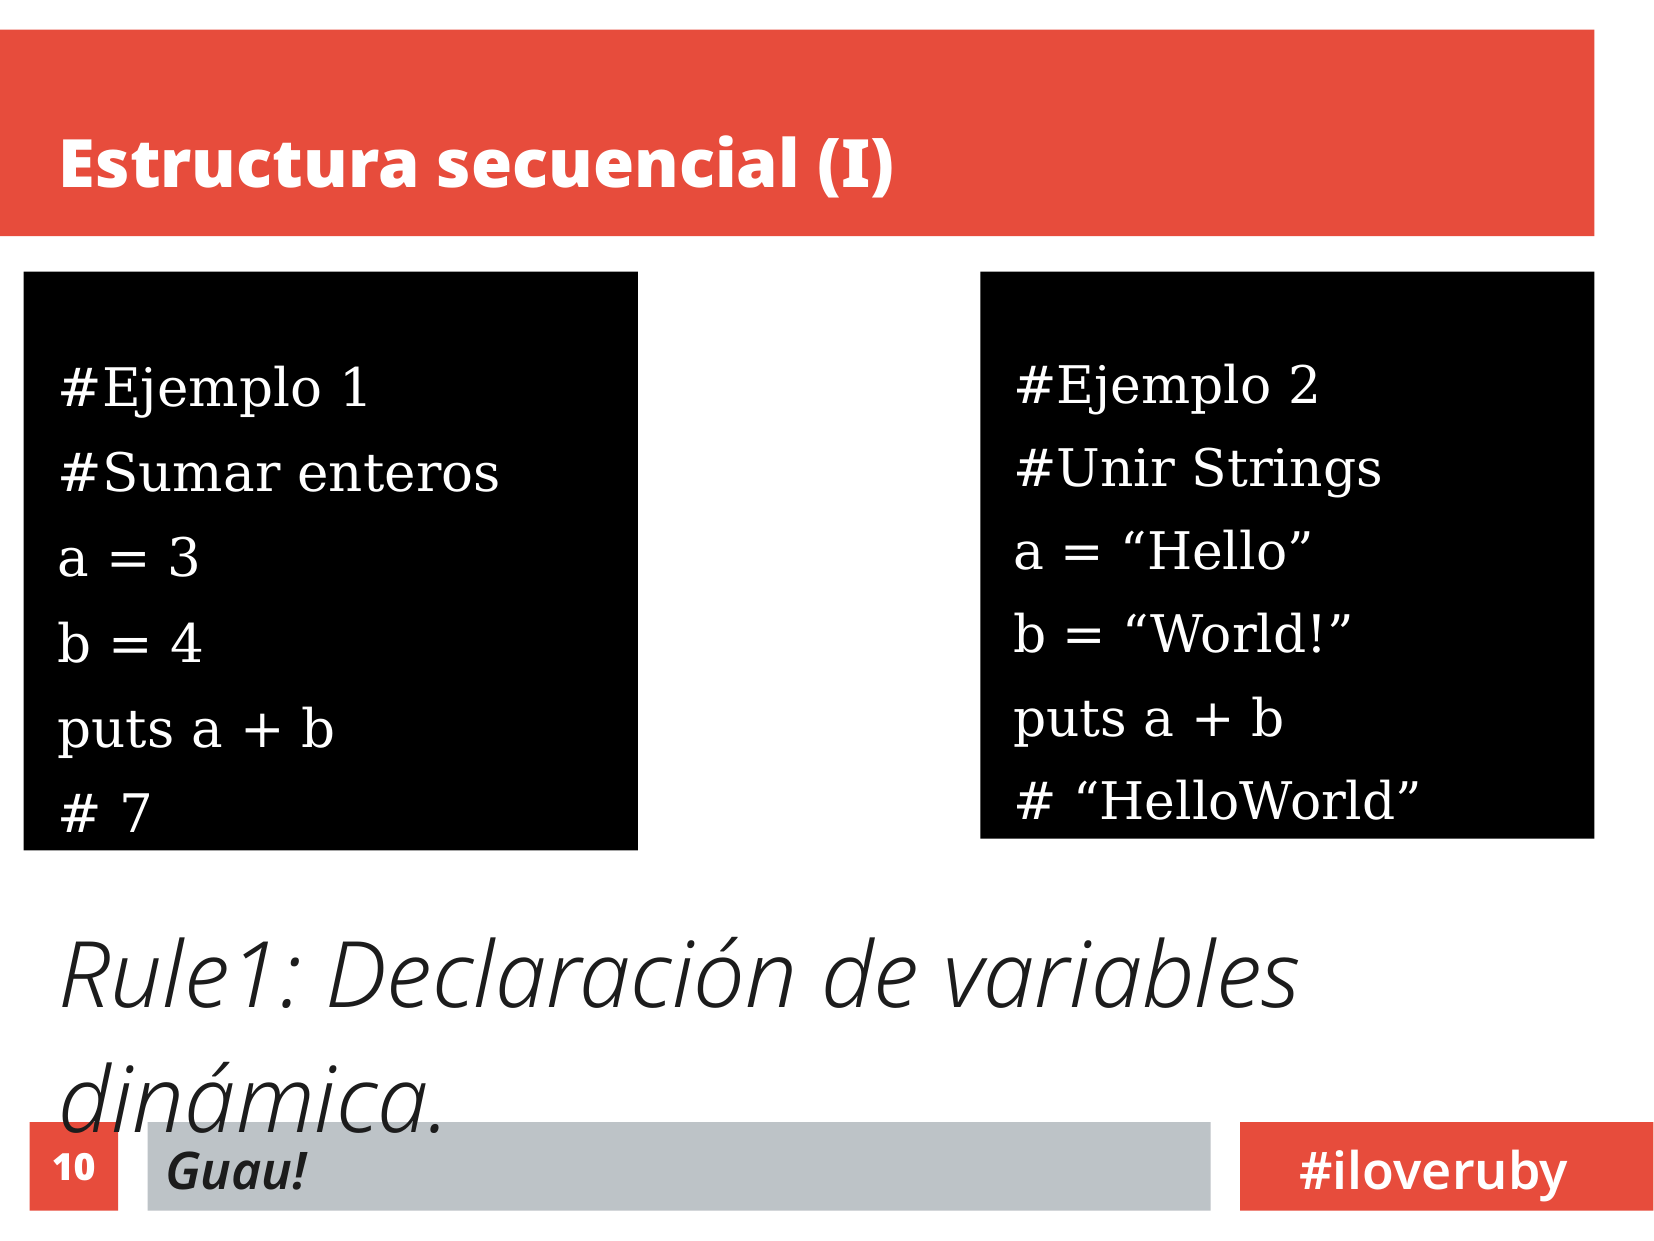

# Estructura secuencial (I)
 #Ejemplo 1
 #Sumar enteros
 a = 3
 b = 4
 puts a + b
 # 7
 #Ejemplo 2
 #Unir Strings
 a = “Hello”
 b = “World!”
 puts a + b
 # “HelloWorld”
Rule1: Declaración de variables dinámica.
10
Guau!
#iloveruby